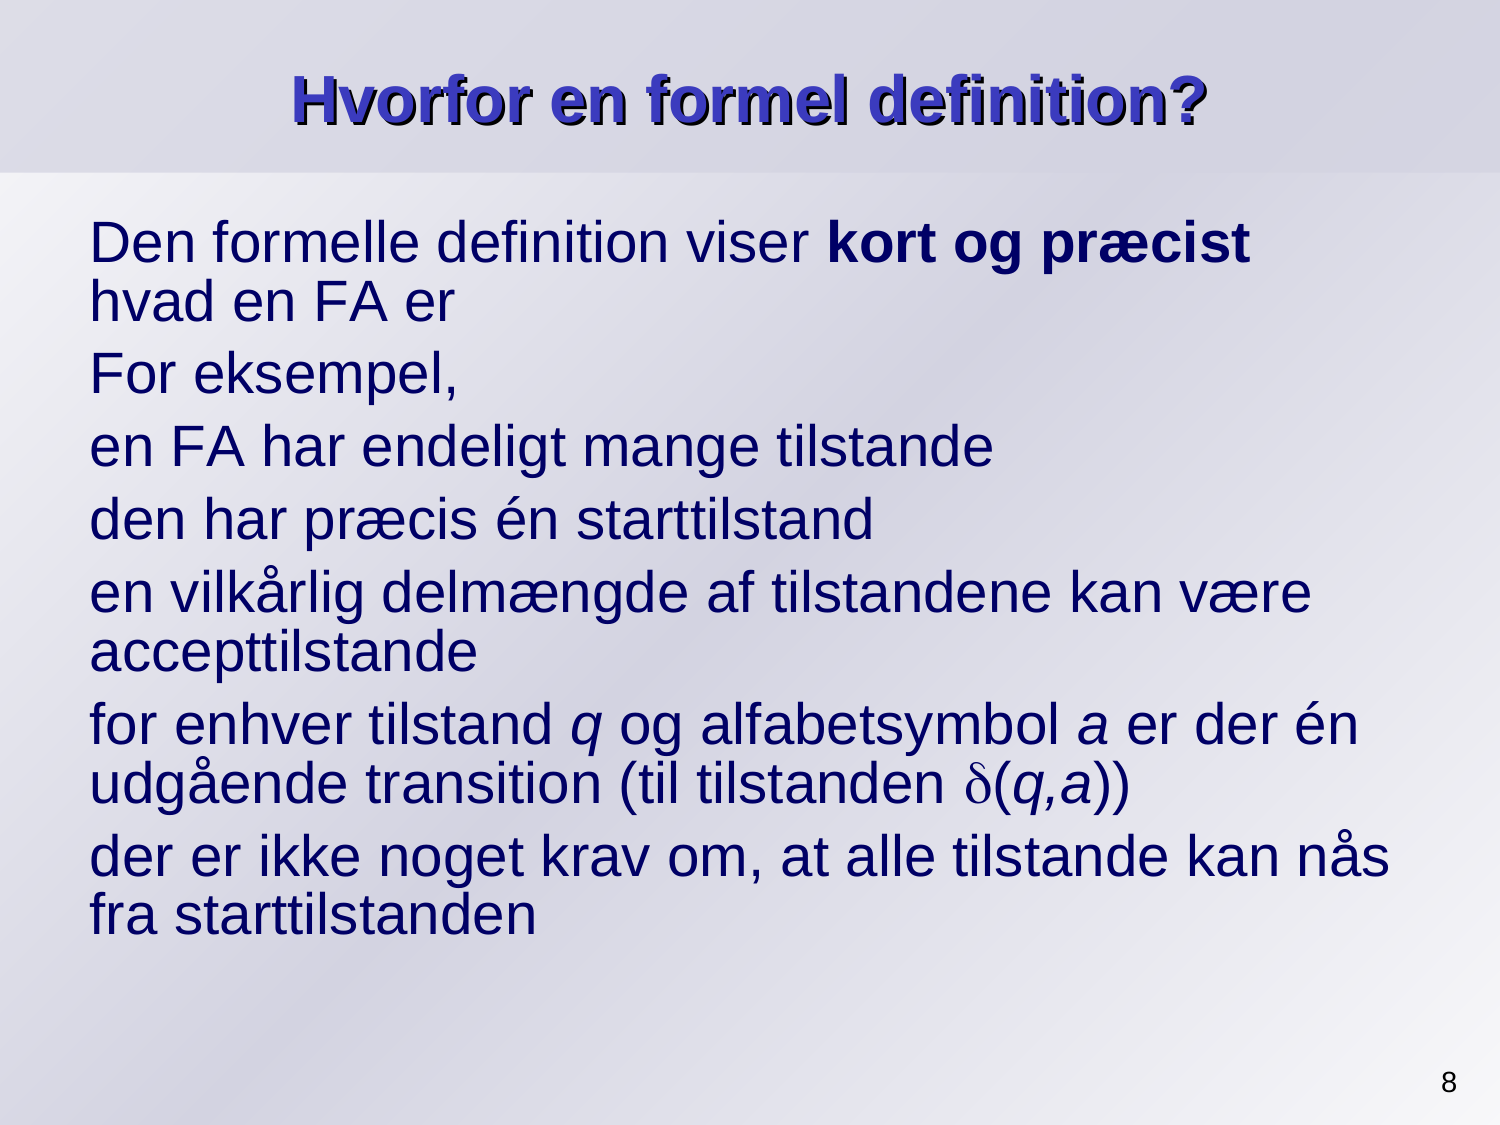

# Hvorfor en formel definition?
Den formelle definition viser kort og præcist
hvad en FA er
For eksempel,
en FA har endeligt mange tilstande
den har præcis én starttilstand
en vilkårlig delmængde af tilstandene kan være accepttilstande
for enhver tilstand q og alfabetsymbol a er der én udgående transition (til tilstanden δ(q,a))
der er ikke noget krav om, at alle tilstande kan nås fra starttilstanden
8